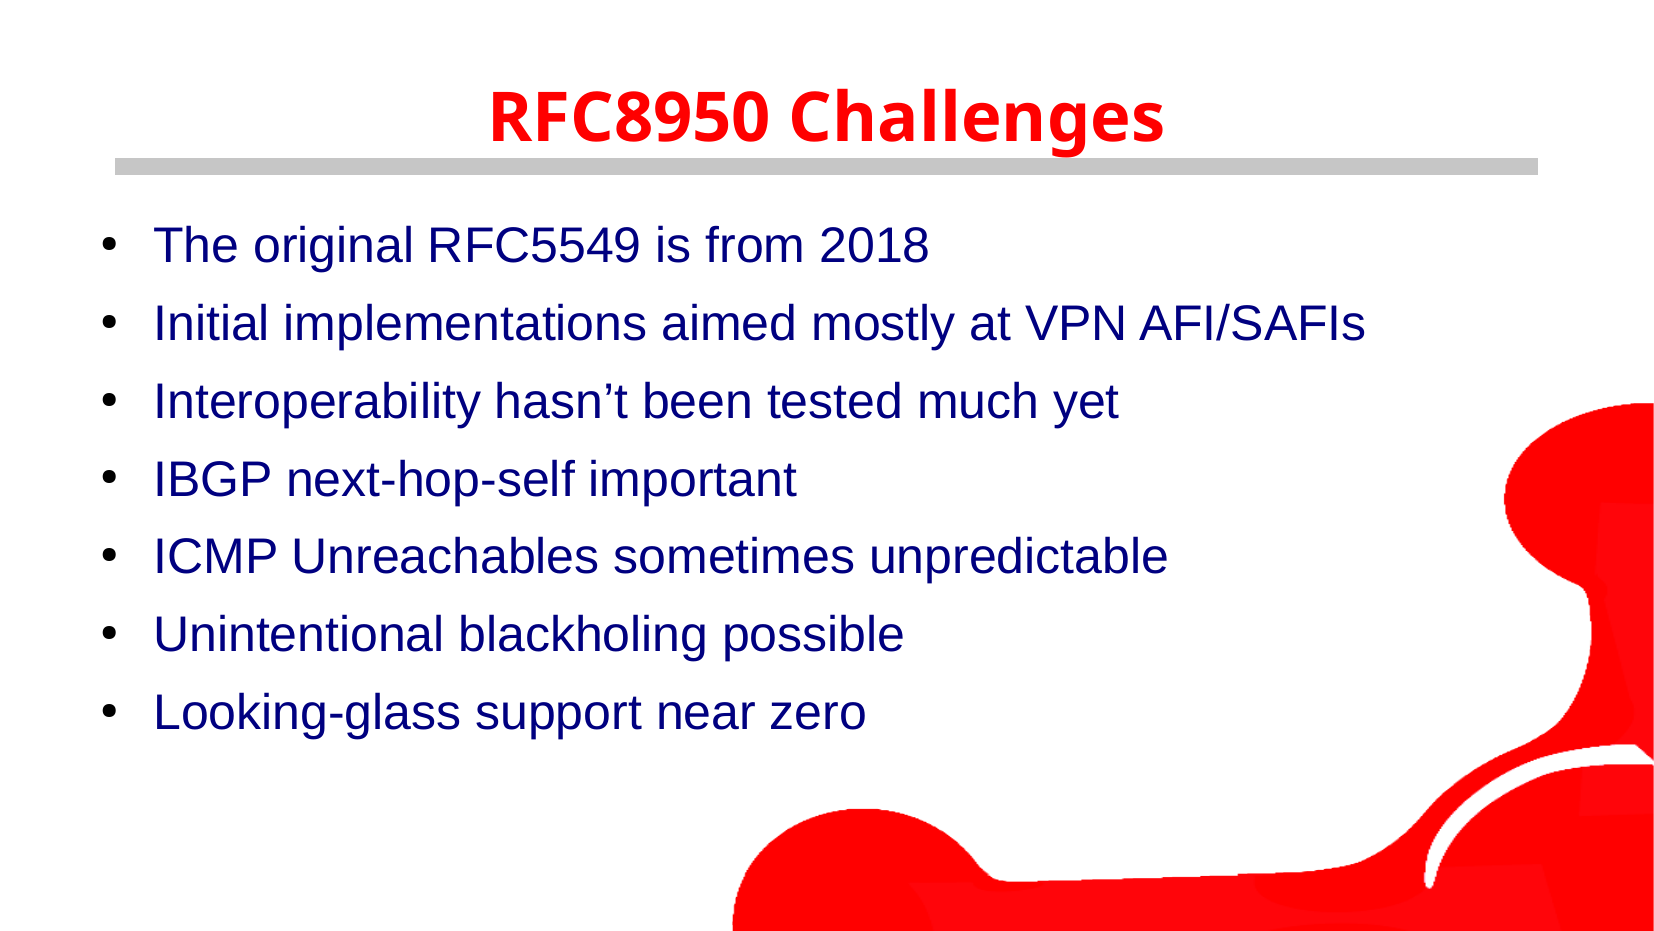

# RFC8950 Challenges
The original RFC5549 is from 2018
Initial implementations aimed mostly at VPN AFI/SAFIs
Interoperability hasn’t been tested much yet
IBGP next-hop-self important
ICMP Unreachables sometimes unpredictable
Unintentional blackholing possible
Looking-glass support near zero